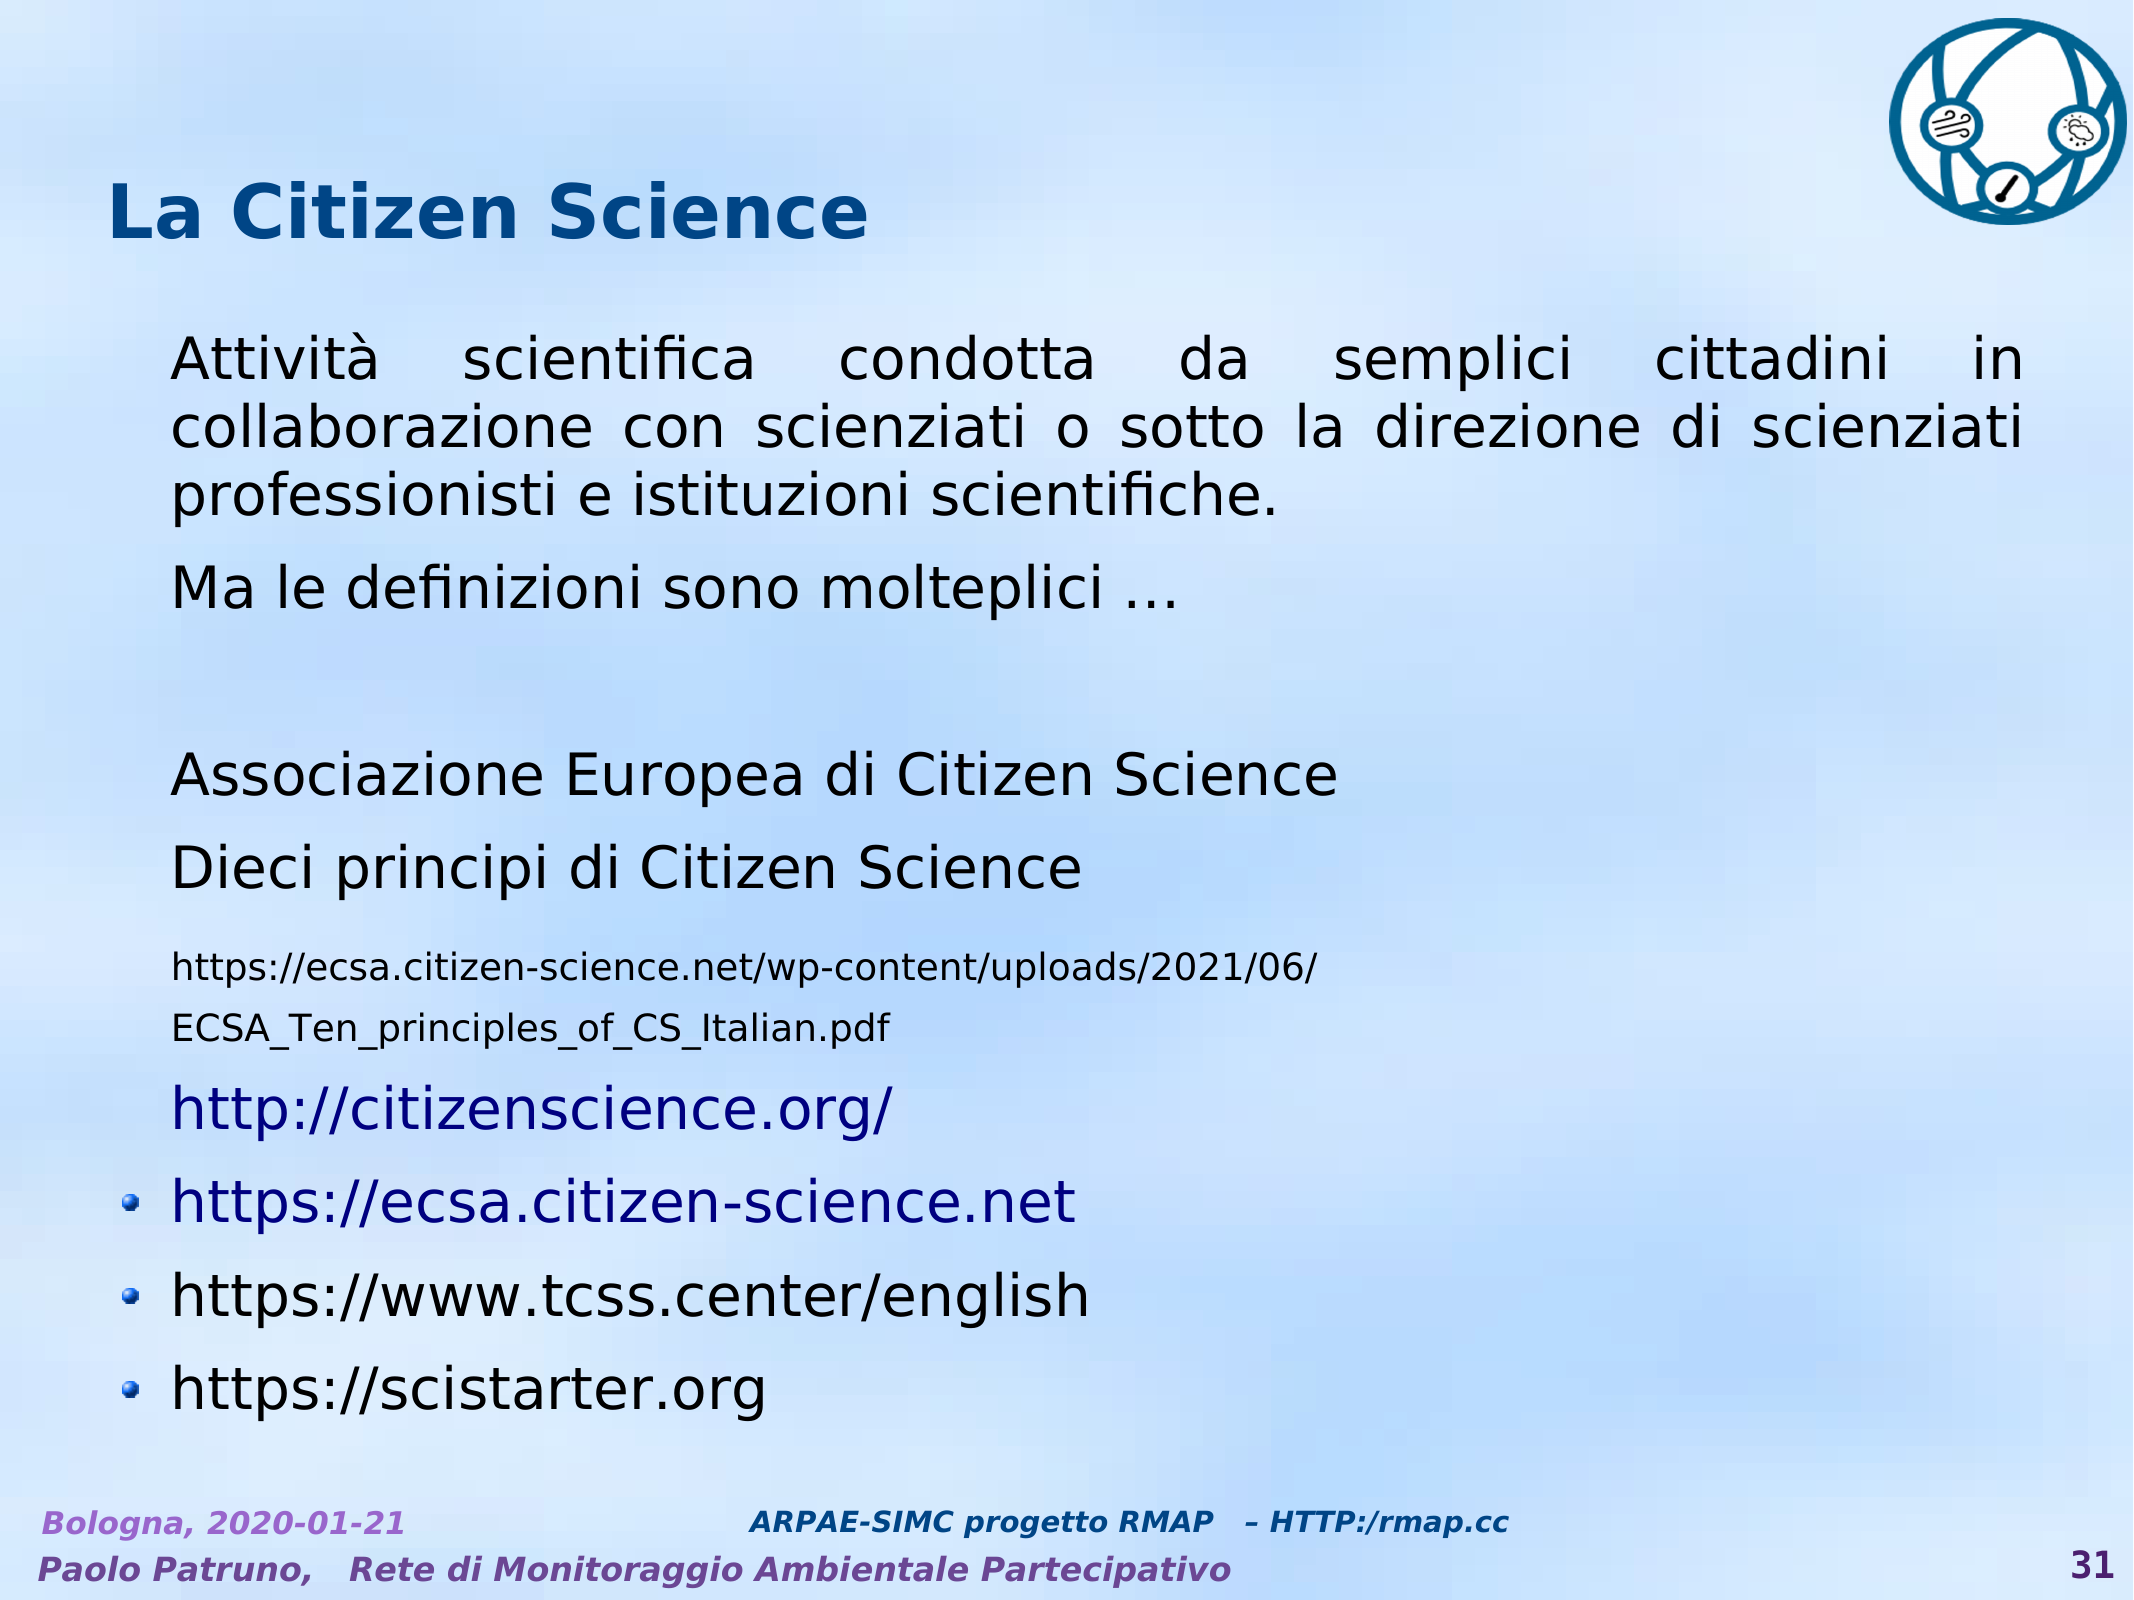

# La Citizen Science
Attività scientifica condotta da semplici cittadini in collaborazione con scienziati o sotto la direzione di scienziati professionisti e istituzioni scientifiche.
Ma le definizioni sono molteplici …
Associazione Europea di Citizen Science
Dieci principi di Citizen Science
https://ecsa.citizen-science.net/wp-content/uploads/2021/06/ECSA_Ten_principles_of_CS_Italian.pdf
http://citizenscience.org/
https://ecsa.citizen-science.net
https://www.tcss.center/english
https://scistarter.org